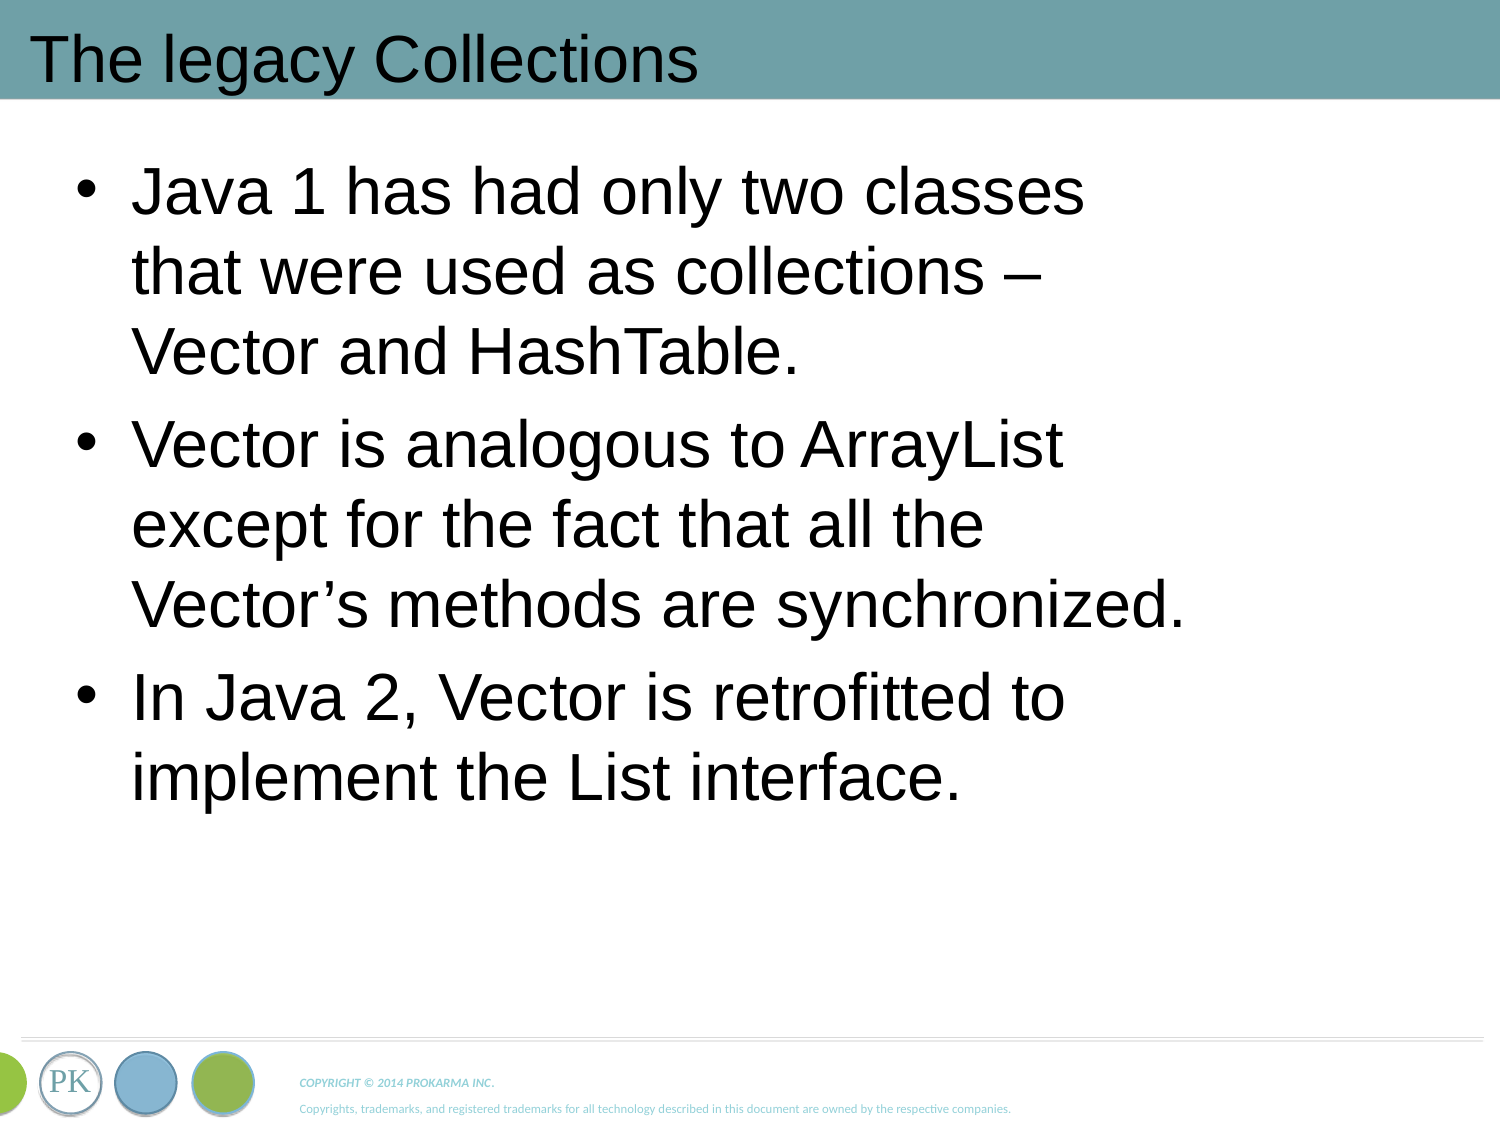

The legacy Collections
Java 1 has had only two classes that were used as collections – Vector and HashTable.
Vector is analogous to ArrayList except for the fact that all the Vector’s methods are synchronized.
In Java 2, Vector is retrofitted to implement the List interface.